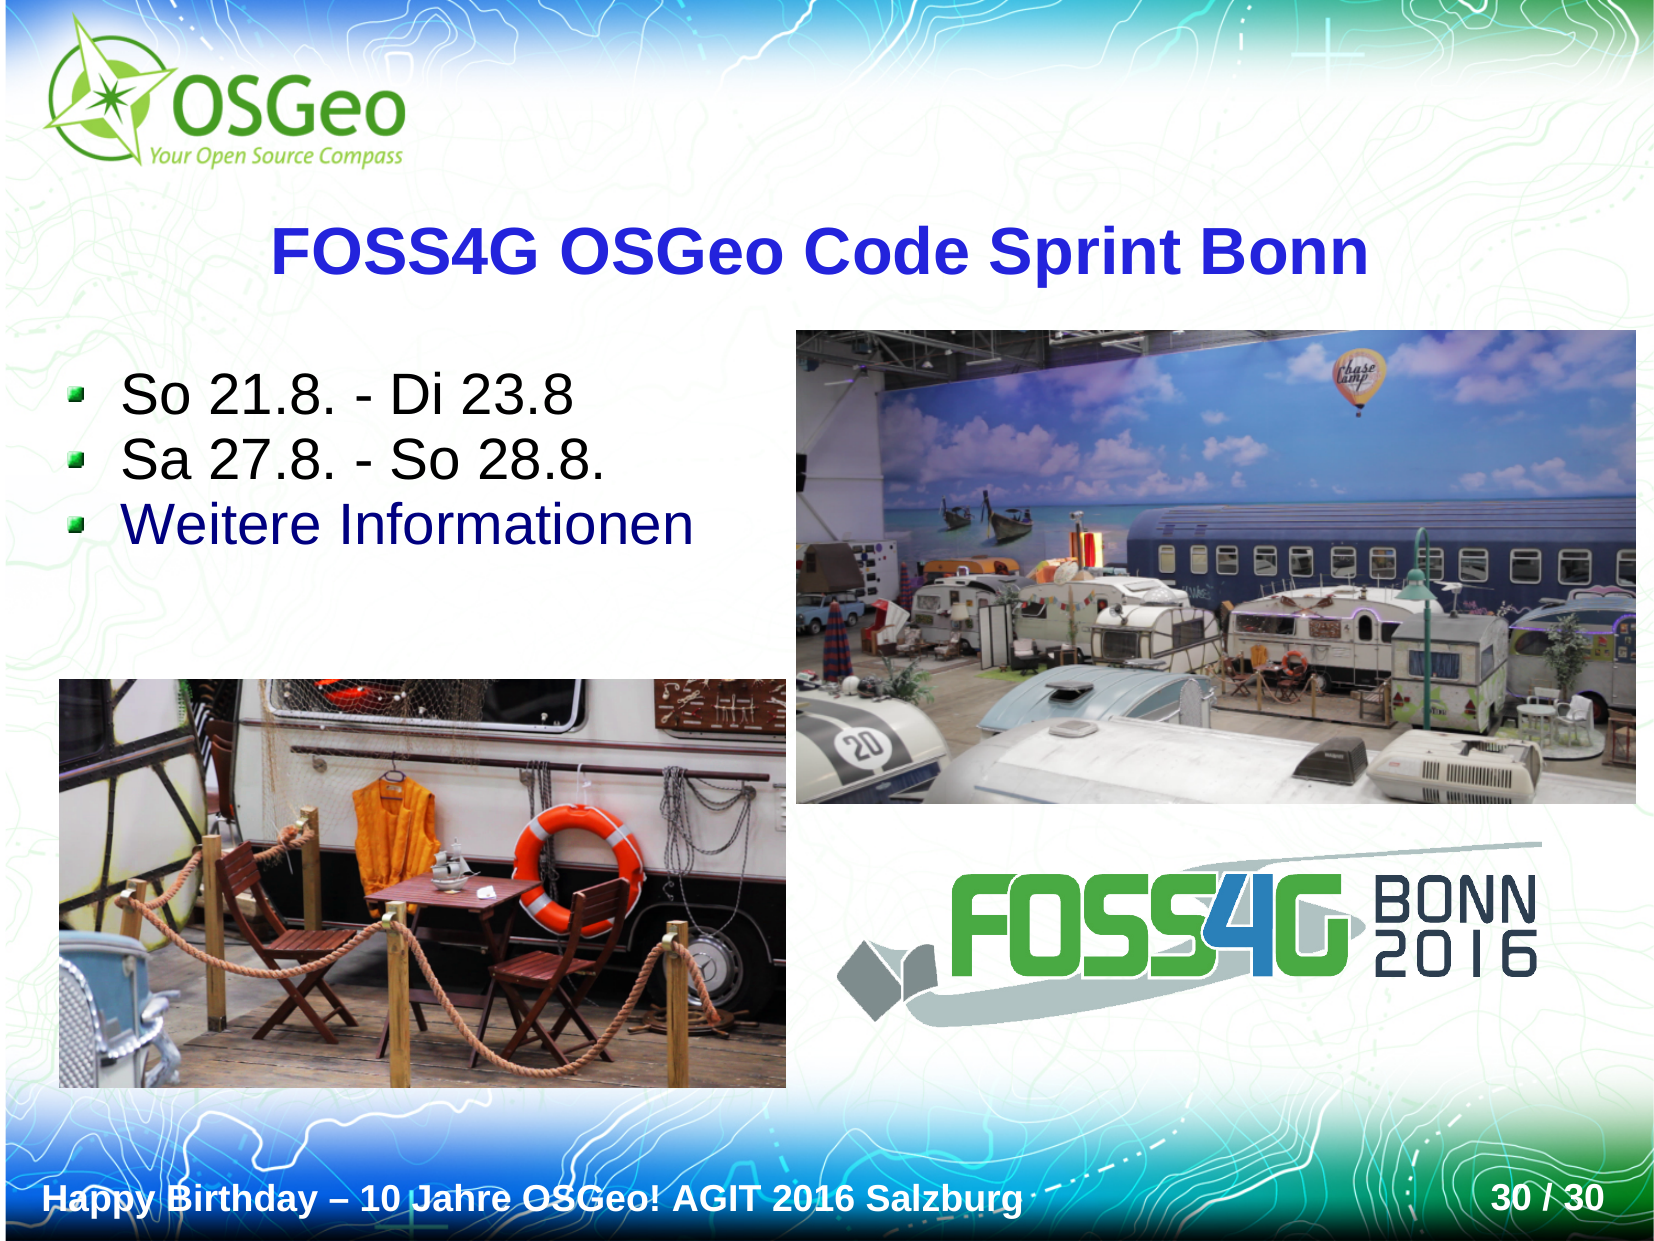

# FOSS4G OSGeo Code Sprint Bonn
So 21.8. - Di 23.8
Sa 27.8. - So 28.8.
Weitere Informationen